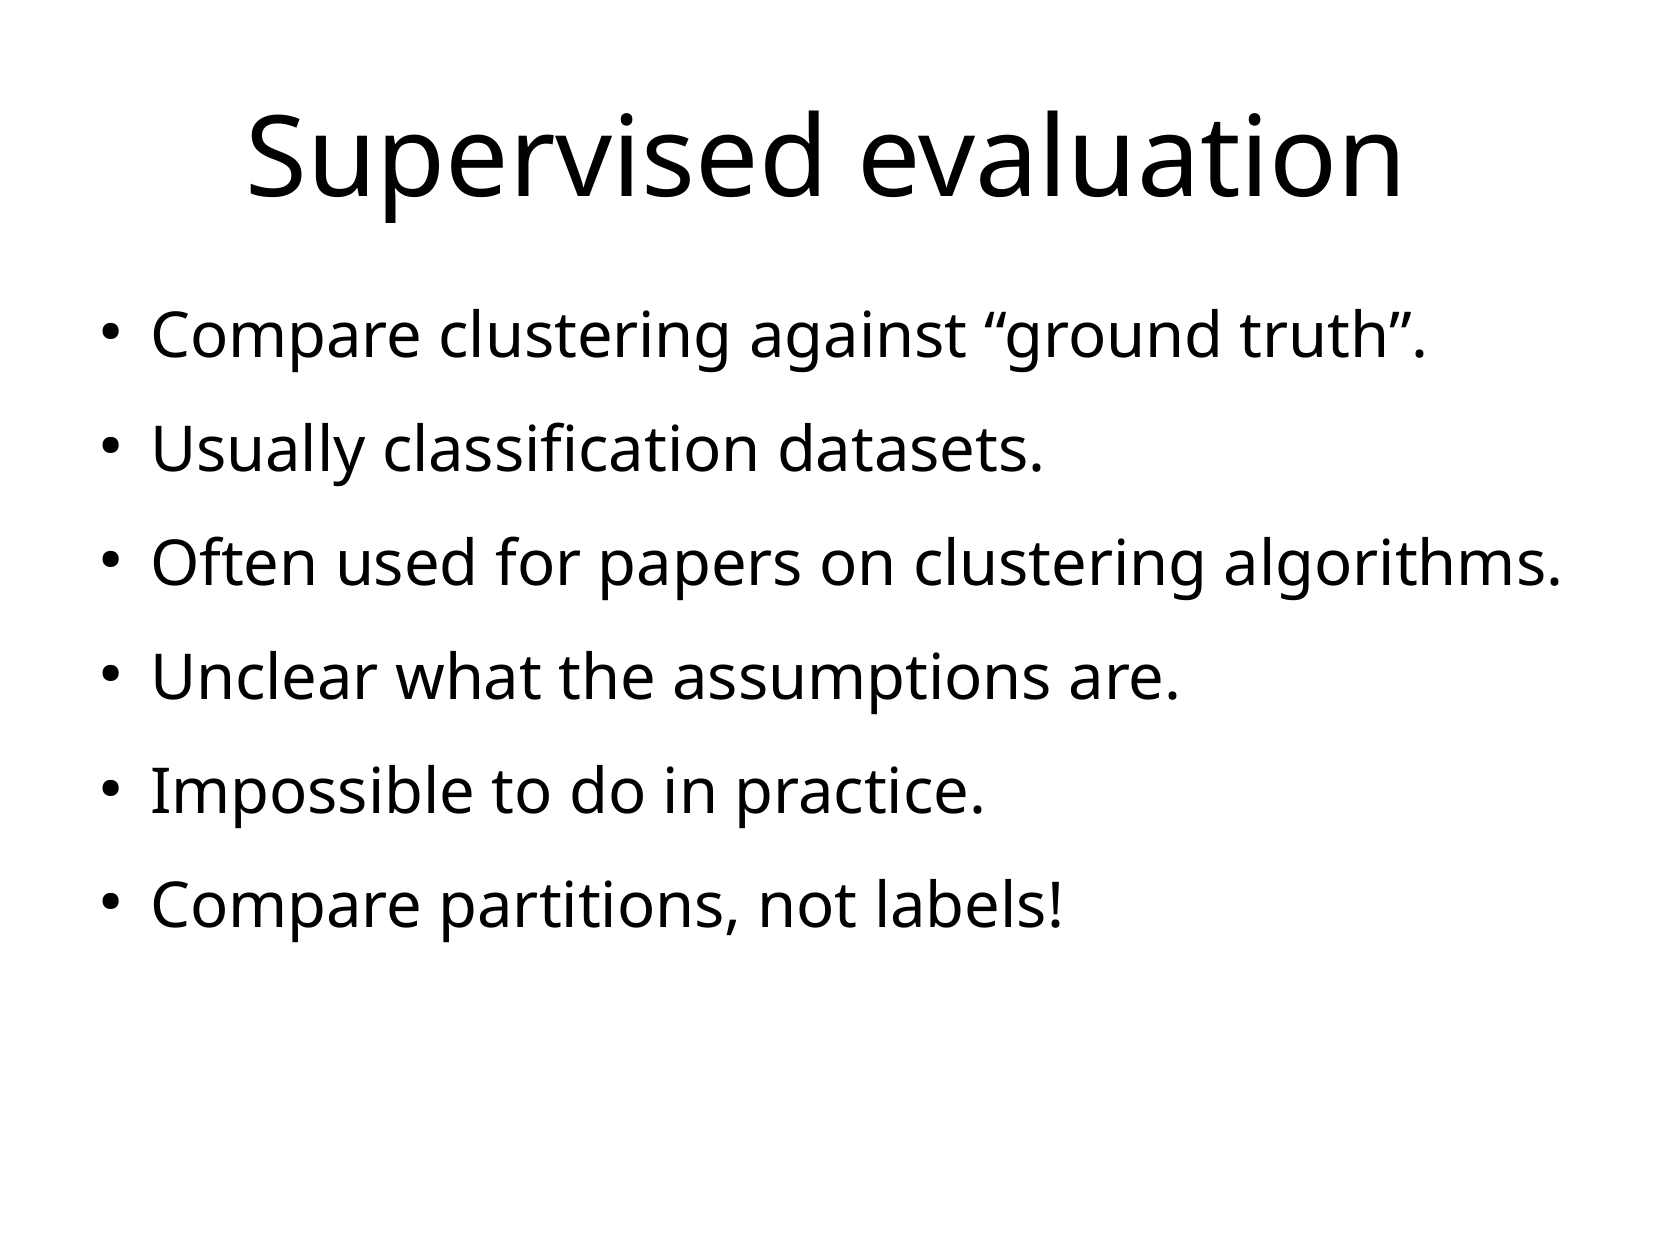

# Supervised evaluation
Compare clustering against “ground truth”.
Usually classification datasets.
Often used for papers on clustering algorithms.
Unclear what the assumptions are.
Impossible to do in practice.
Compare partitions, not labels!